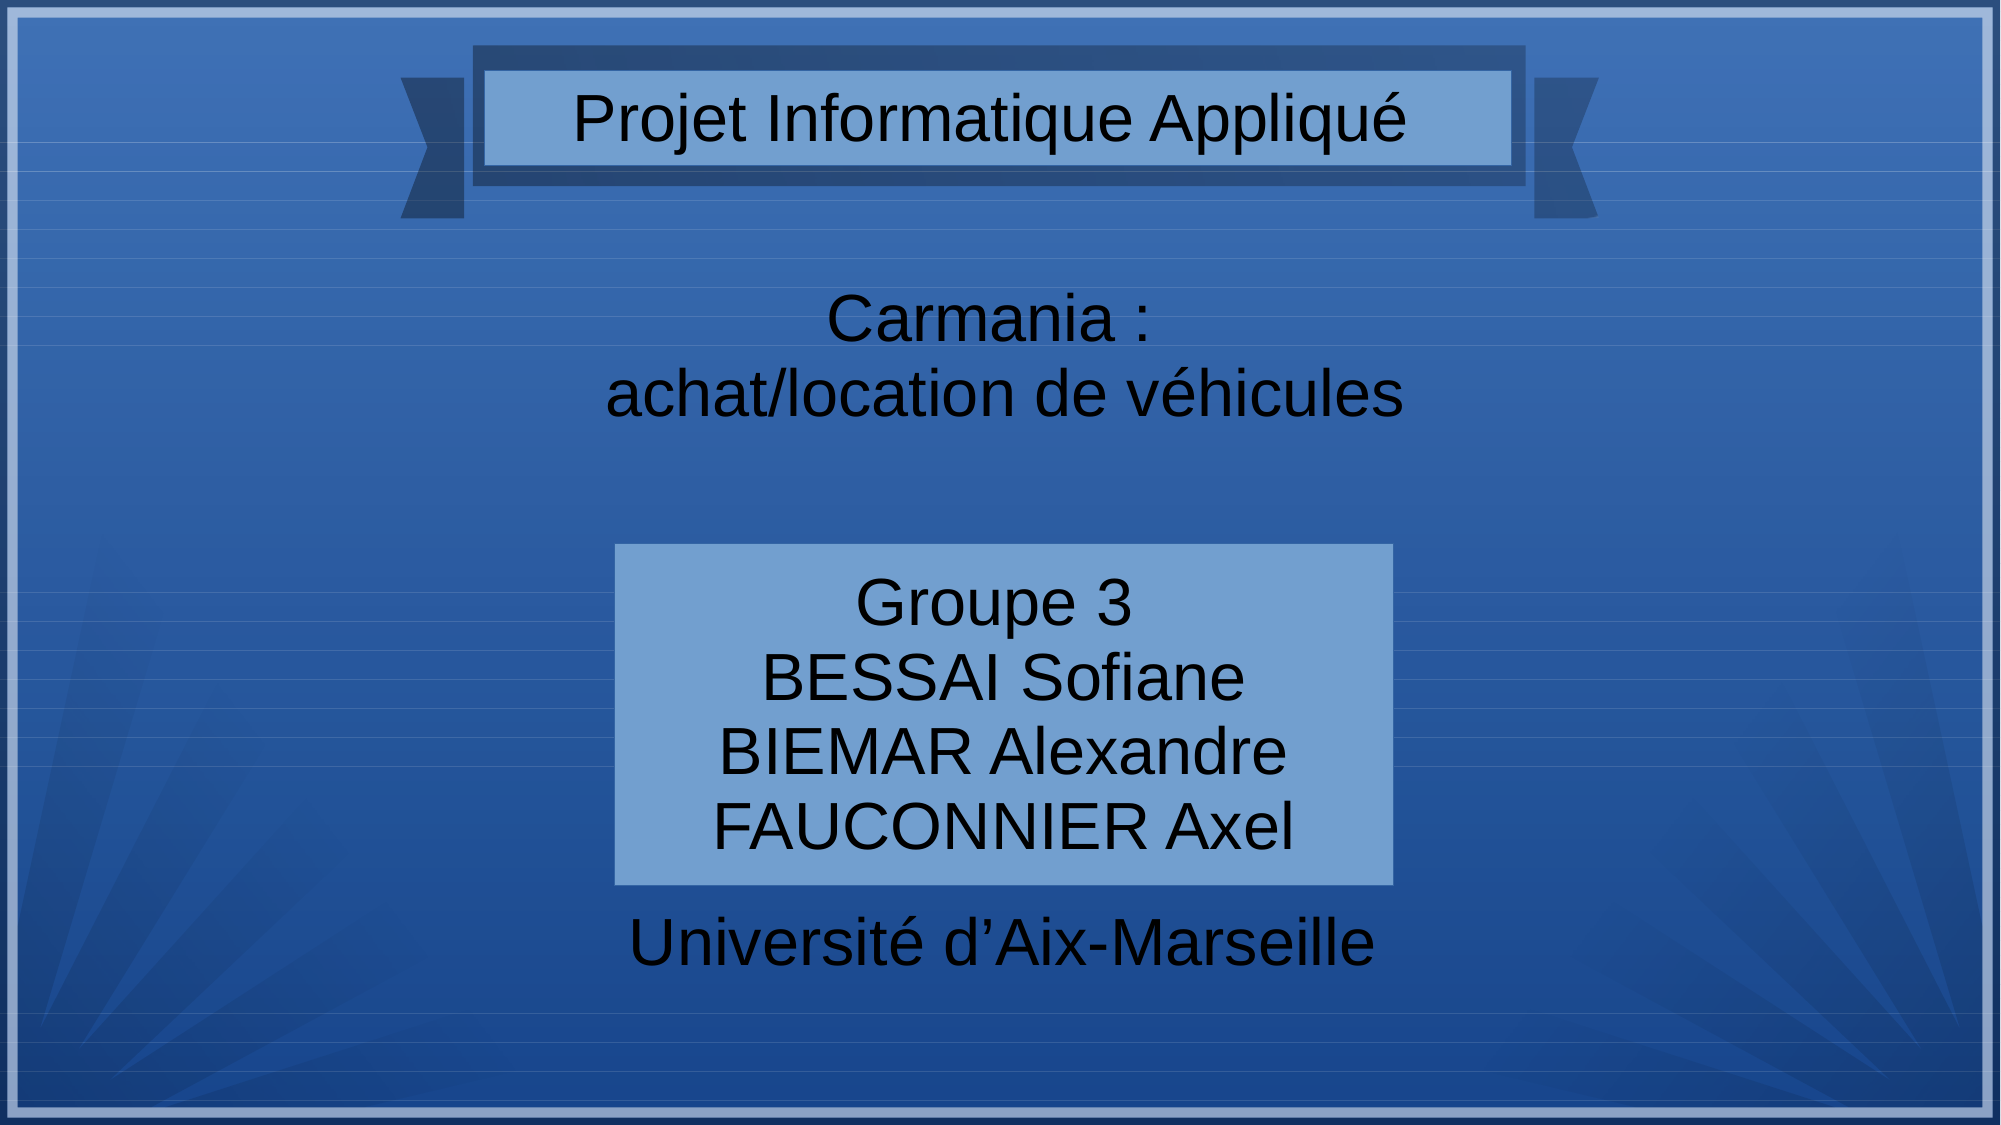

Projet Informatique Appliqué
			Carmania :
achat/location de véhicules
Groupe 3
BESSAI Sofiane
BIEMAR Alexandre
FAUCONNIER Axel
Université d’Aix-Marseille